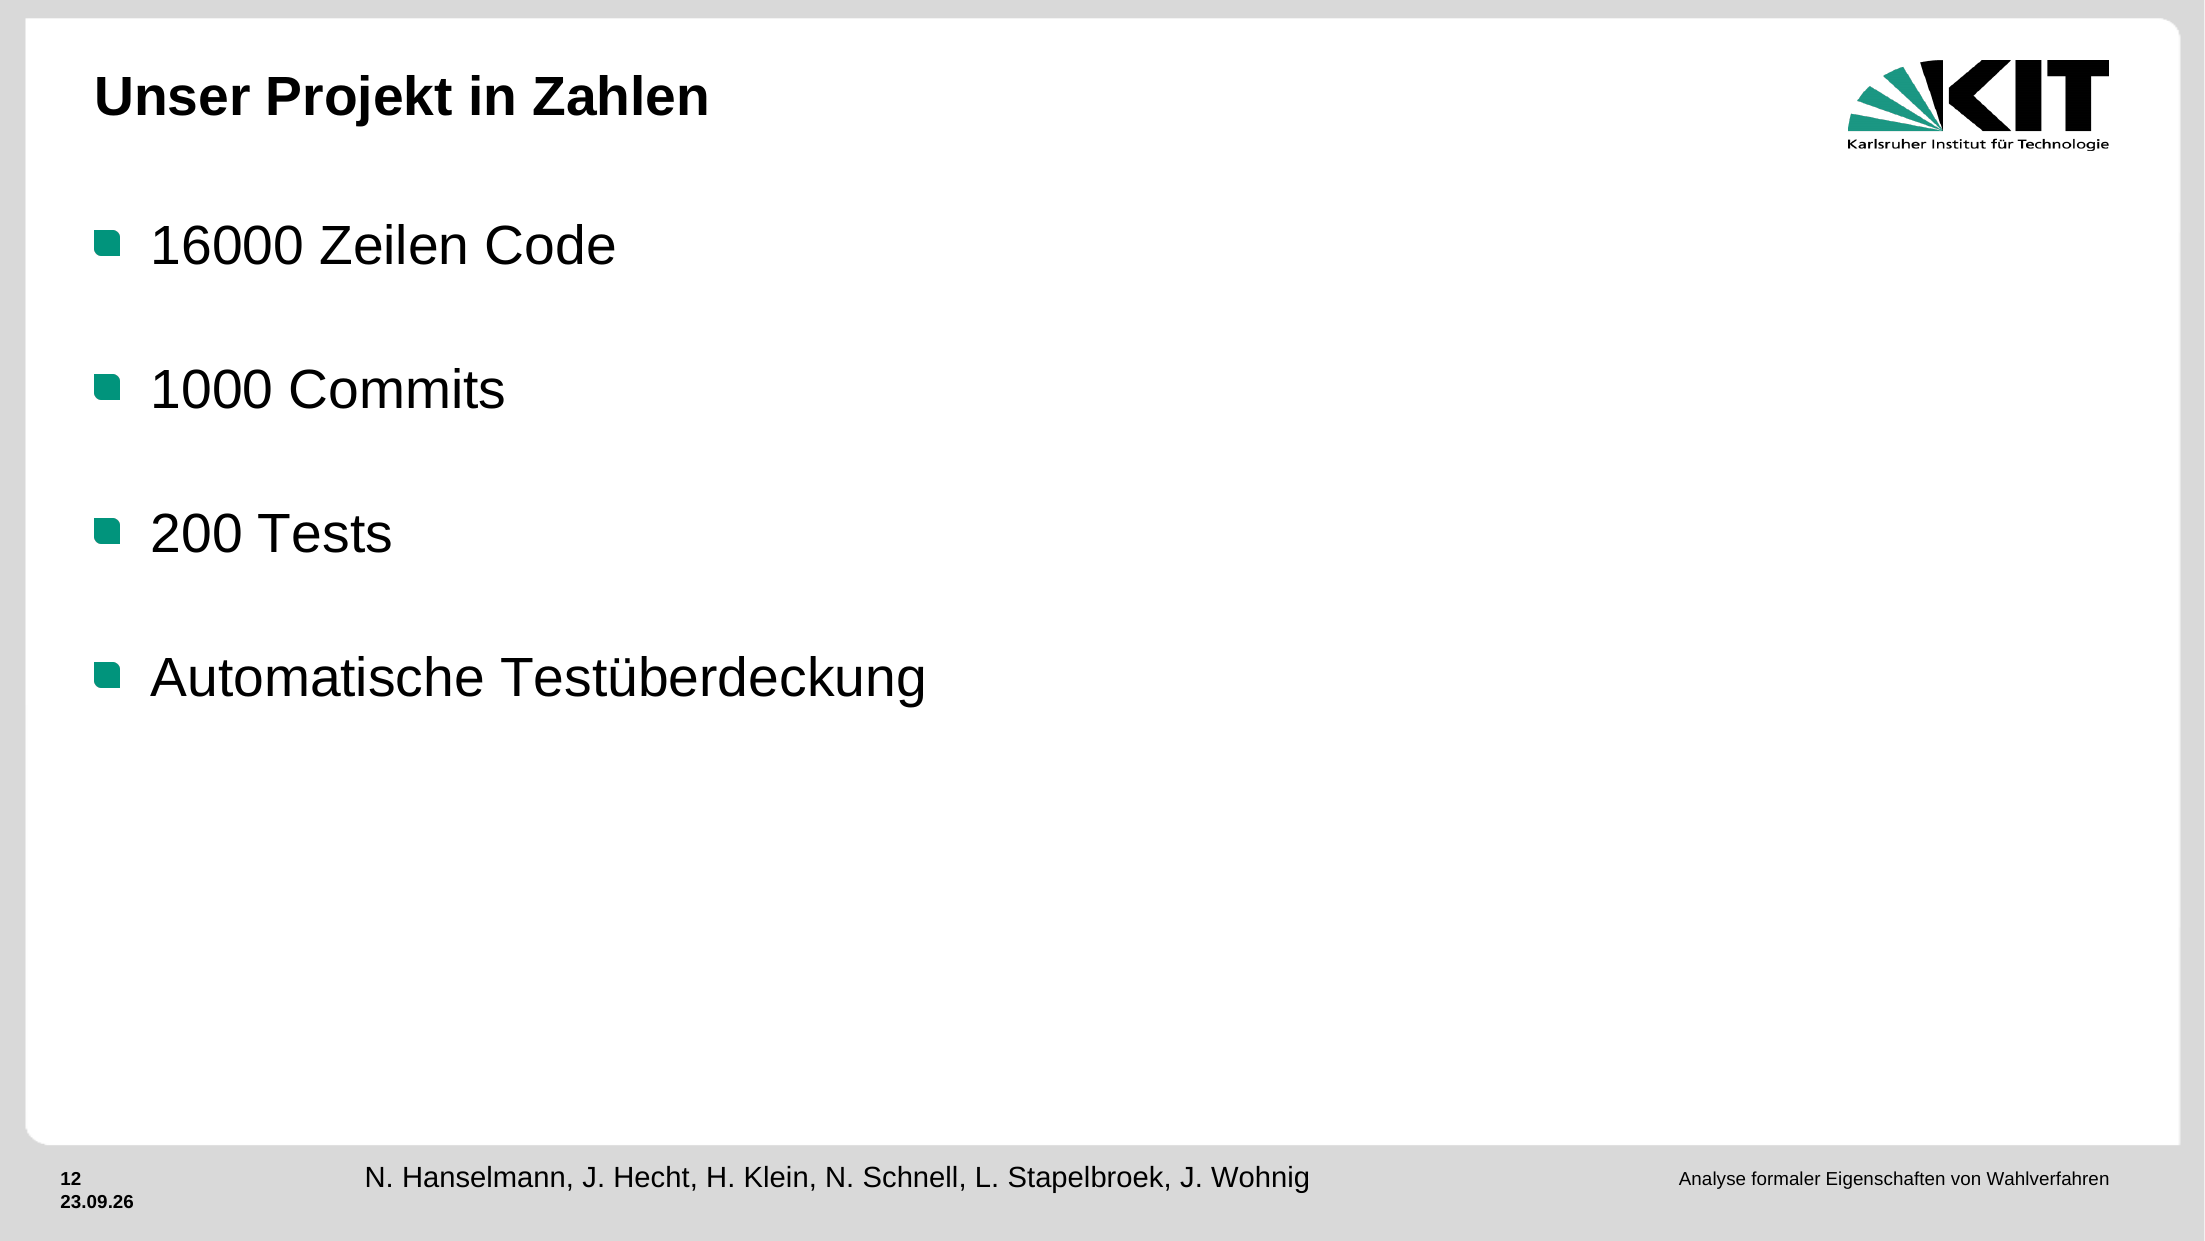

# Unser Projekt in Zahlen
16000 Zeilen Code
1000 Commits
200 Tests
Automatische Testüberdeckung
Prof. Max Mustermann – Präsentationstitel